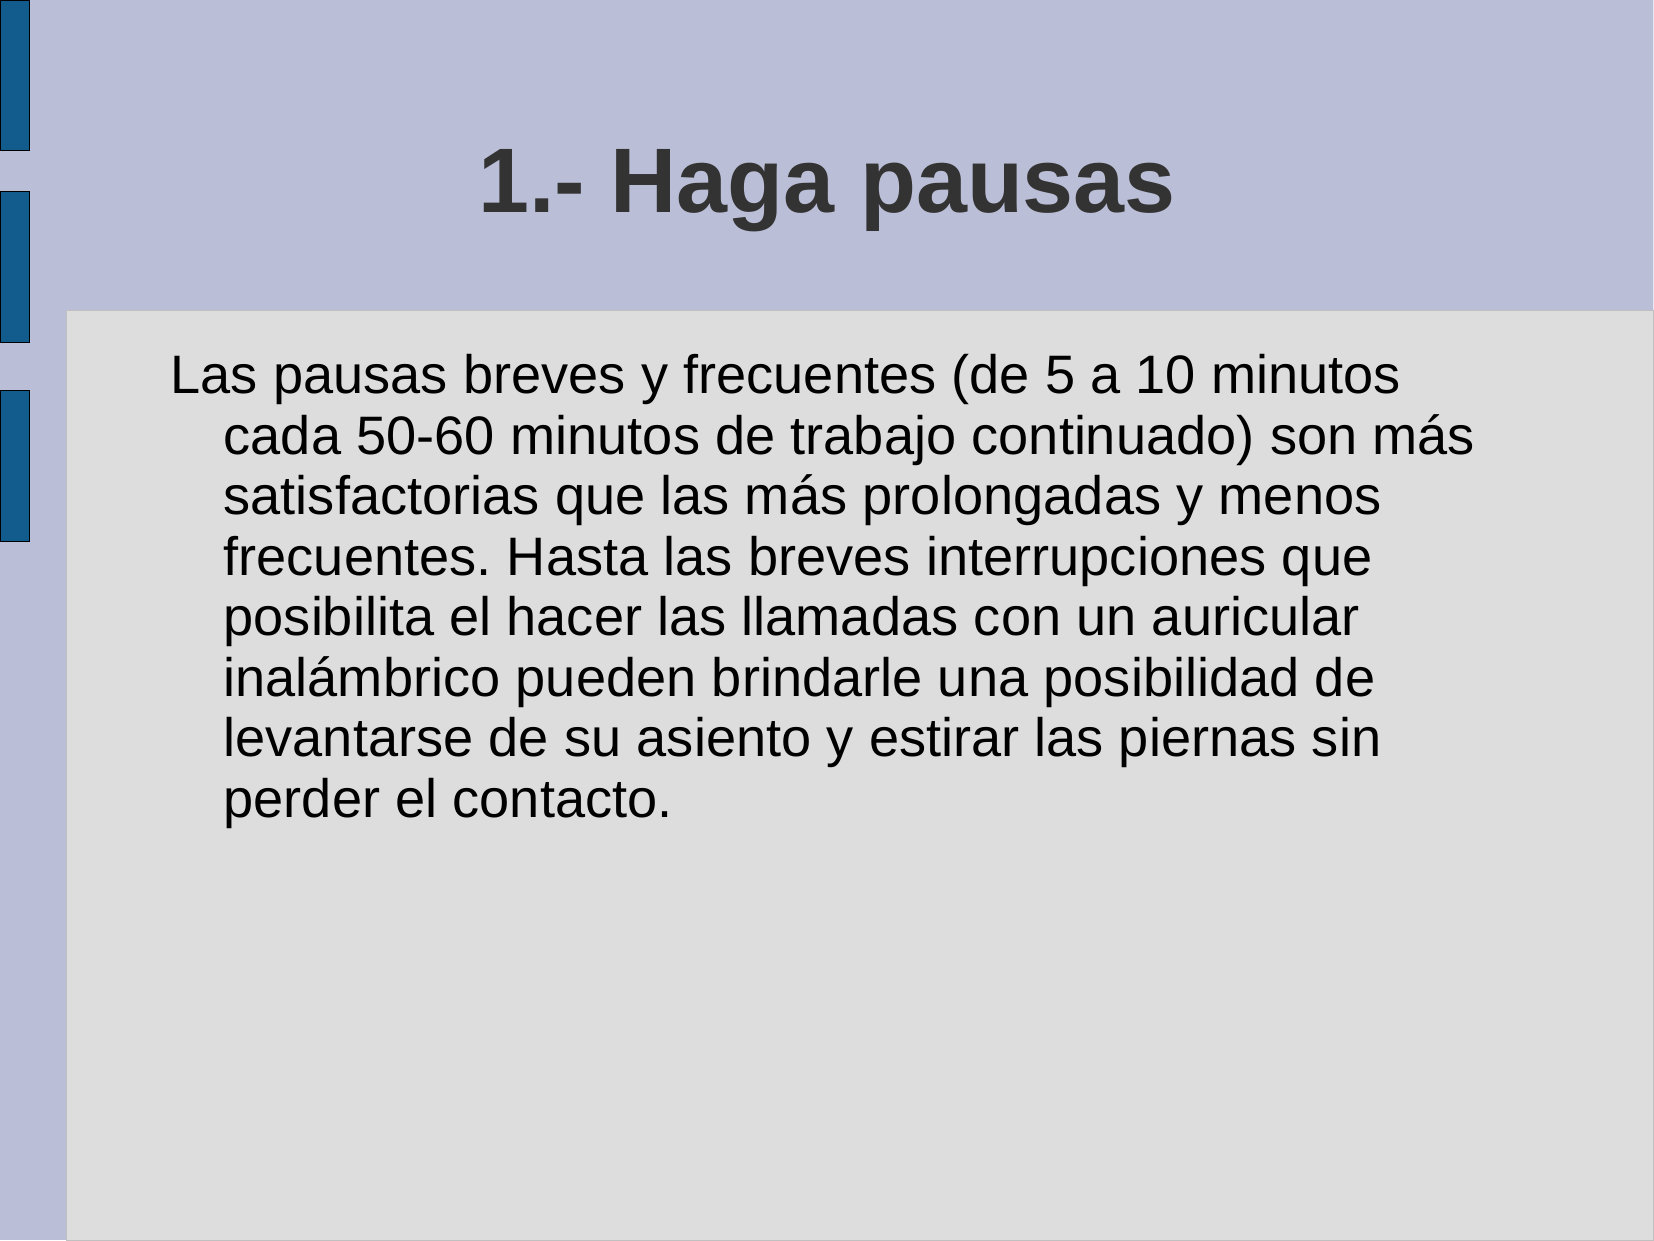

# 1.- Haga pausas
Las pausas breves y frecuentes (de 5 a 10 minutos cada 50-60 minutos de trabajo continuado) son más satisfactorias que las más prolongadas y menos frecuentes. Hasta las breves interrupciones que posibilita el hacer las llamadas con un auricular inalámbrico pueden brindarle una posibilidad de levantarse de su asiento y estirar las piernas sin perder el contacto.